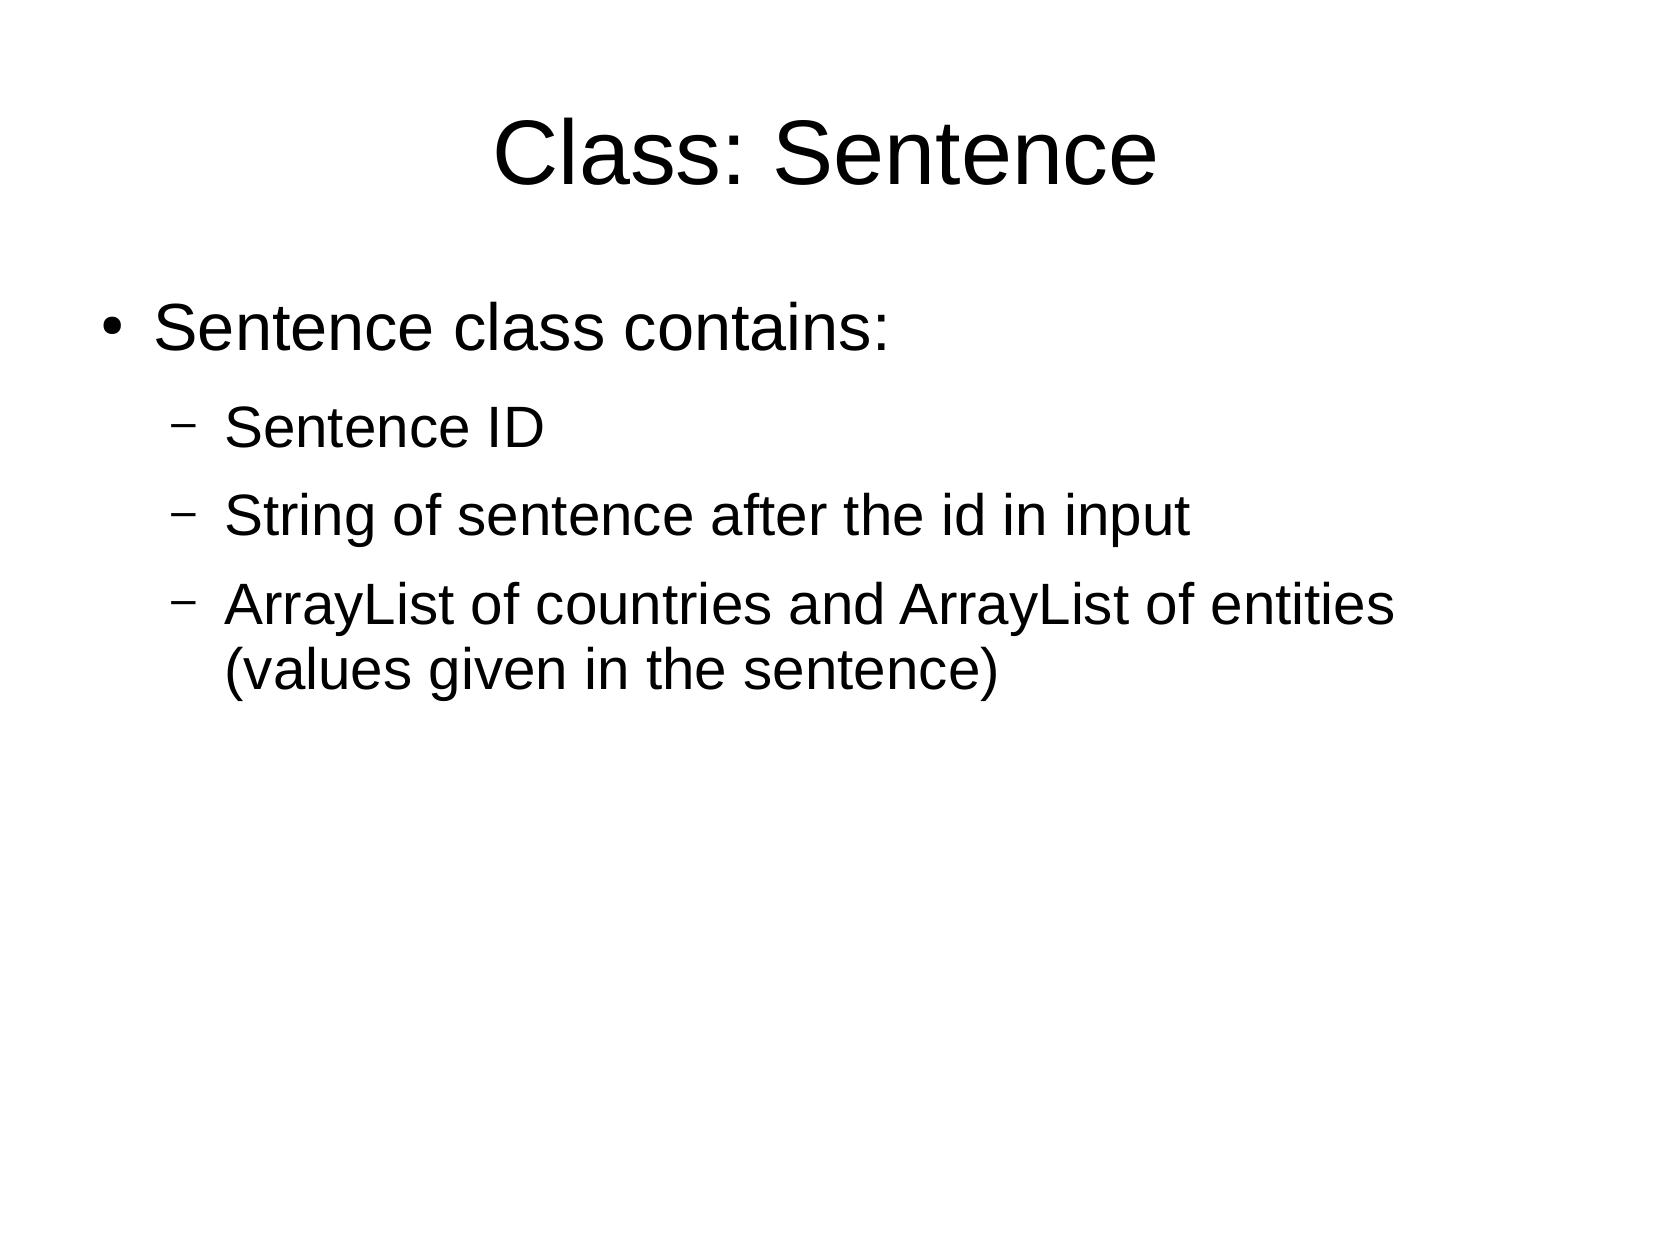

# Class: Sentence
Sentence class contains:
Sentence ID
String of sentence after the id in input
ArrayList of countries and ArrayList of entities (values given in the sentence)